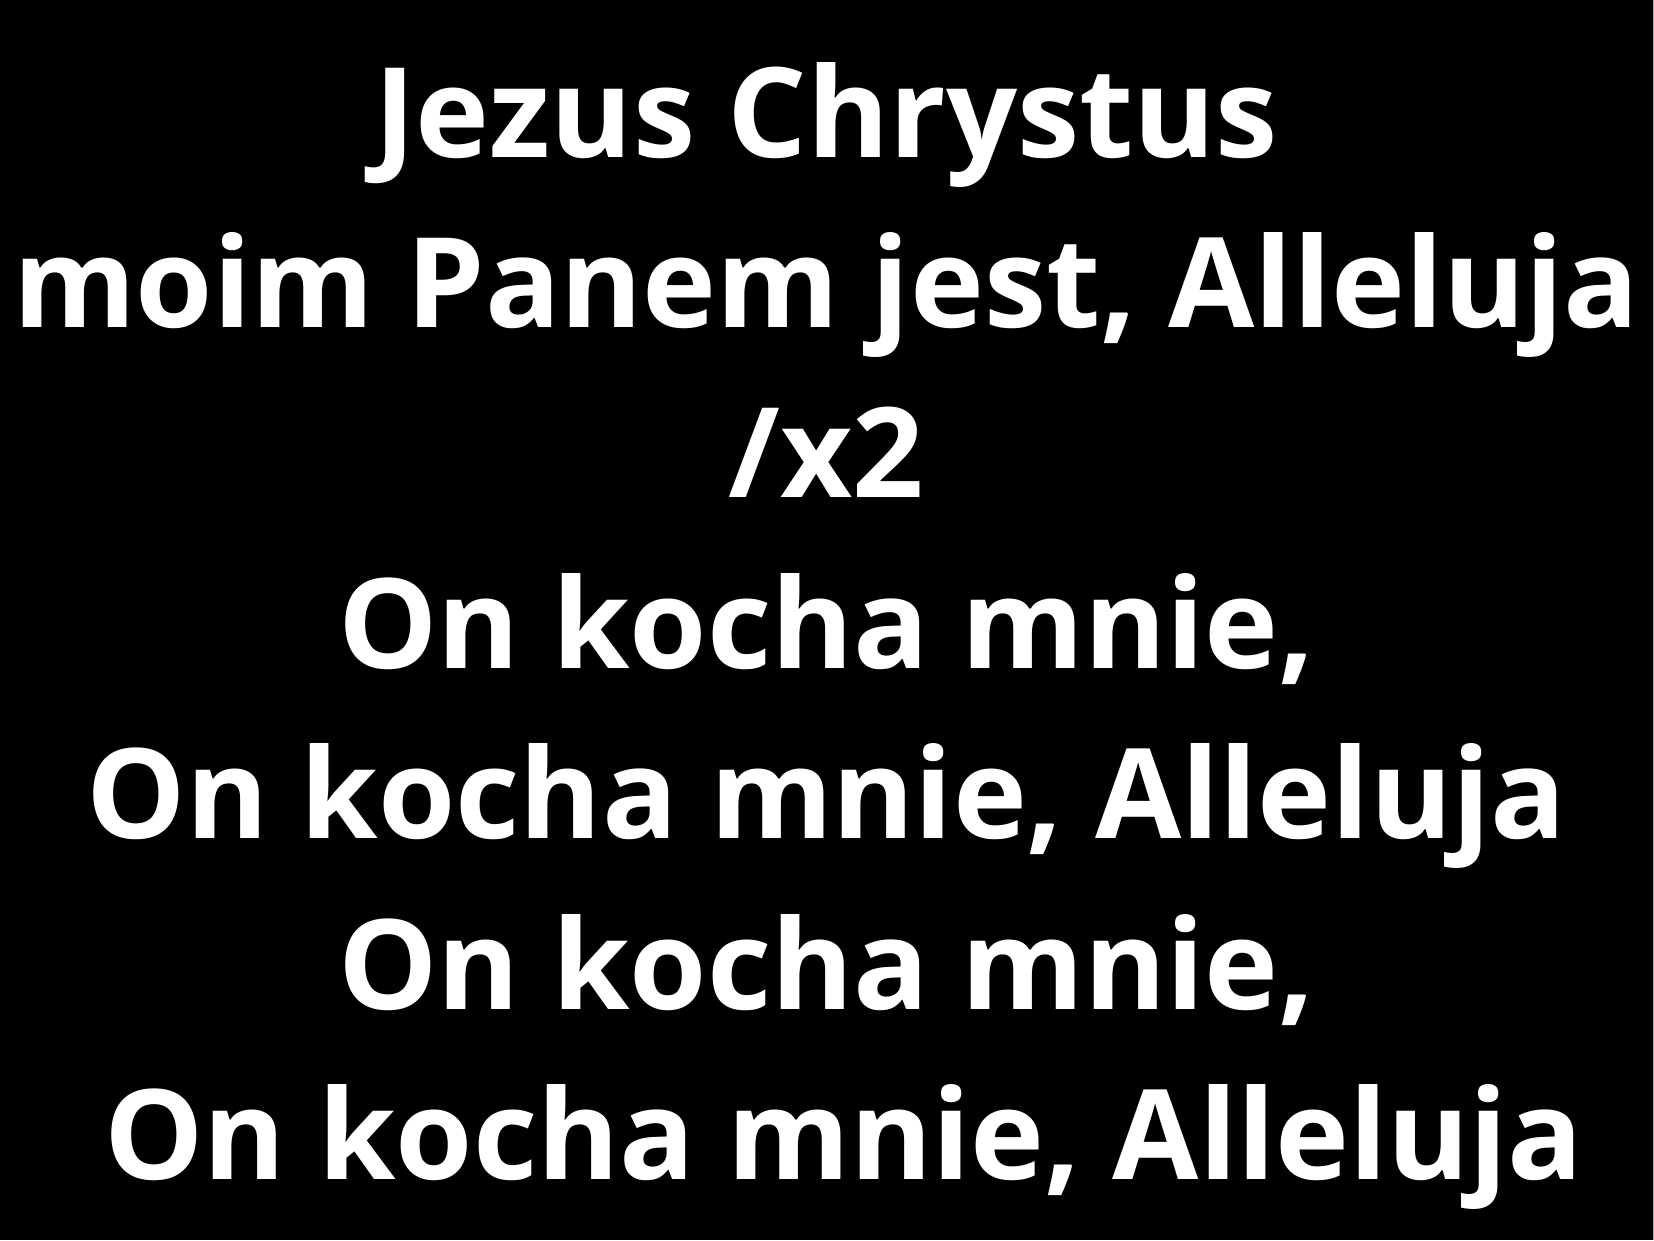

# Jezus Chrystus
moim Panem jest, Alleluja /x2
On kocha mnie,
On kocha mnie, Alleluja
On kocha mnie,
On kocha mnie, Alleluja